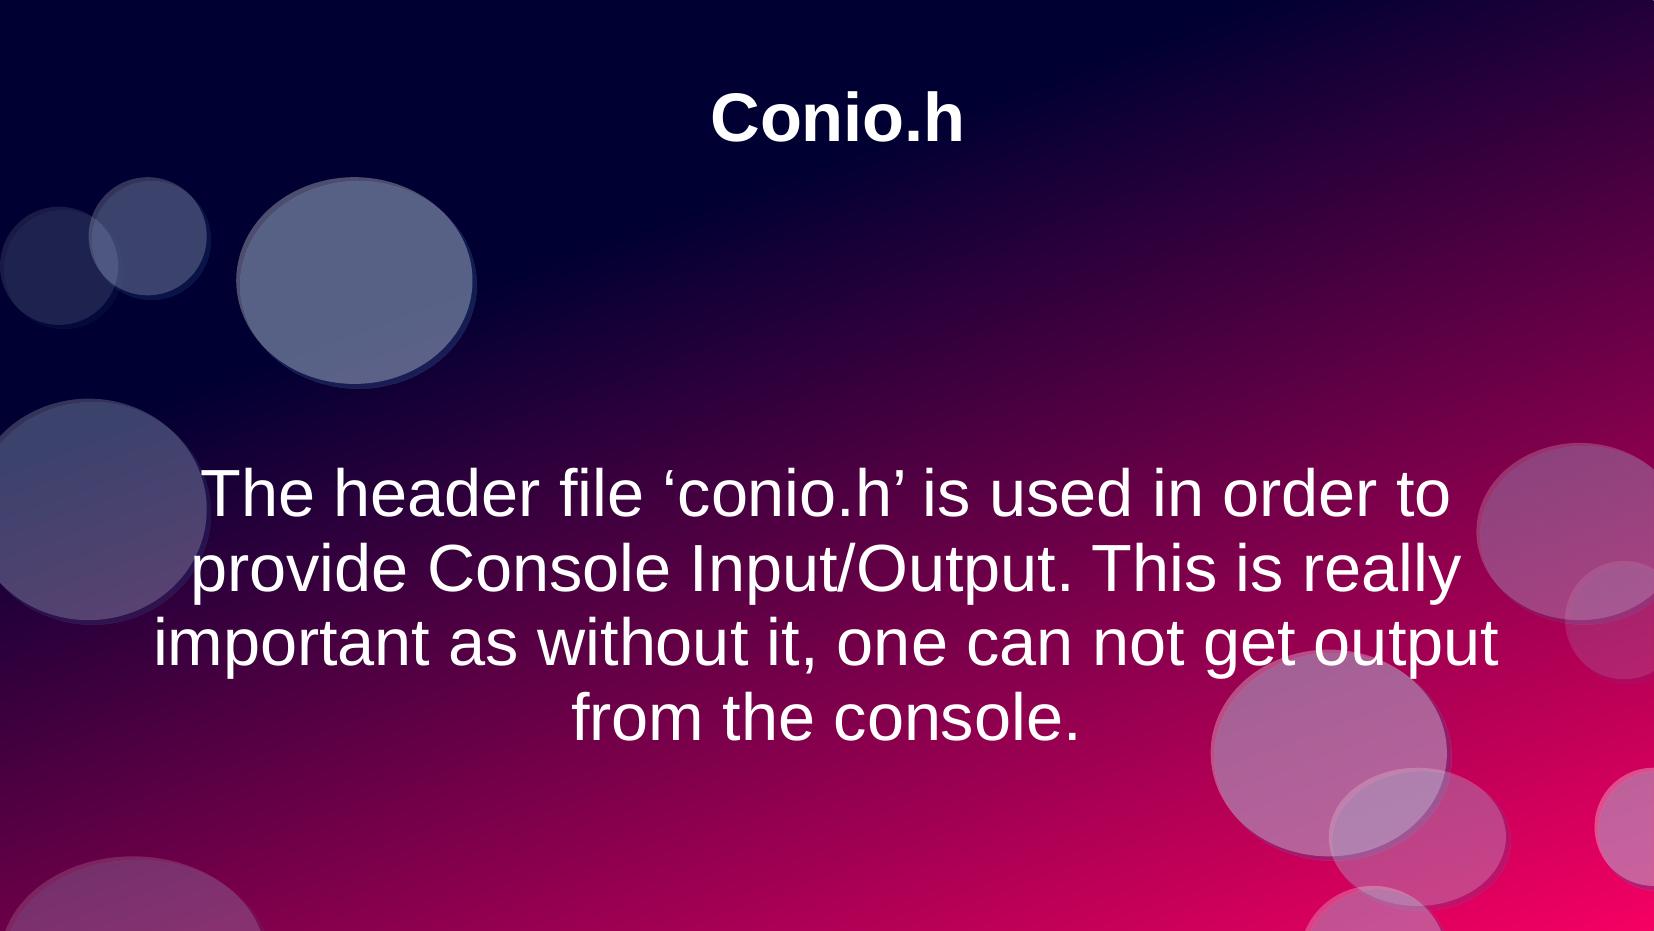

# Conio.h
The header file ‘conio.h’ is used in order to provide Console Input/Output. This is really important as without it, one can not get output from the console.